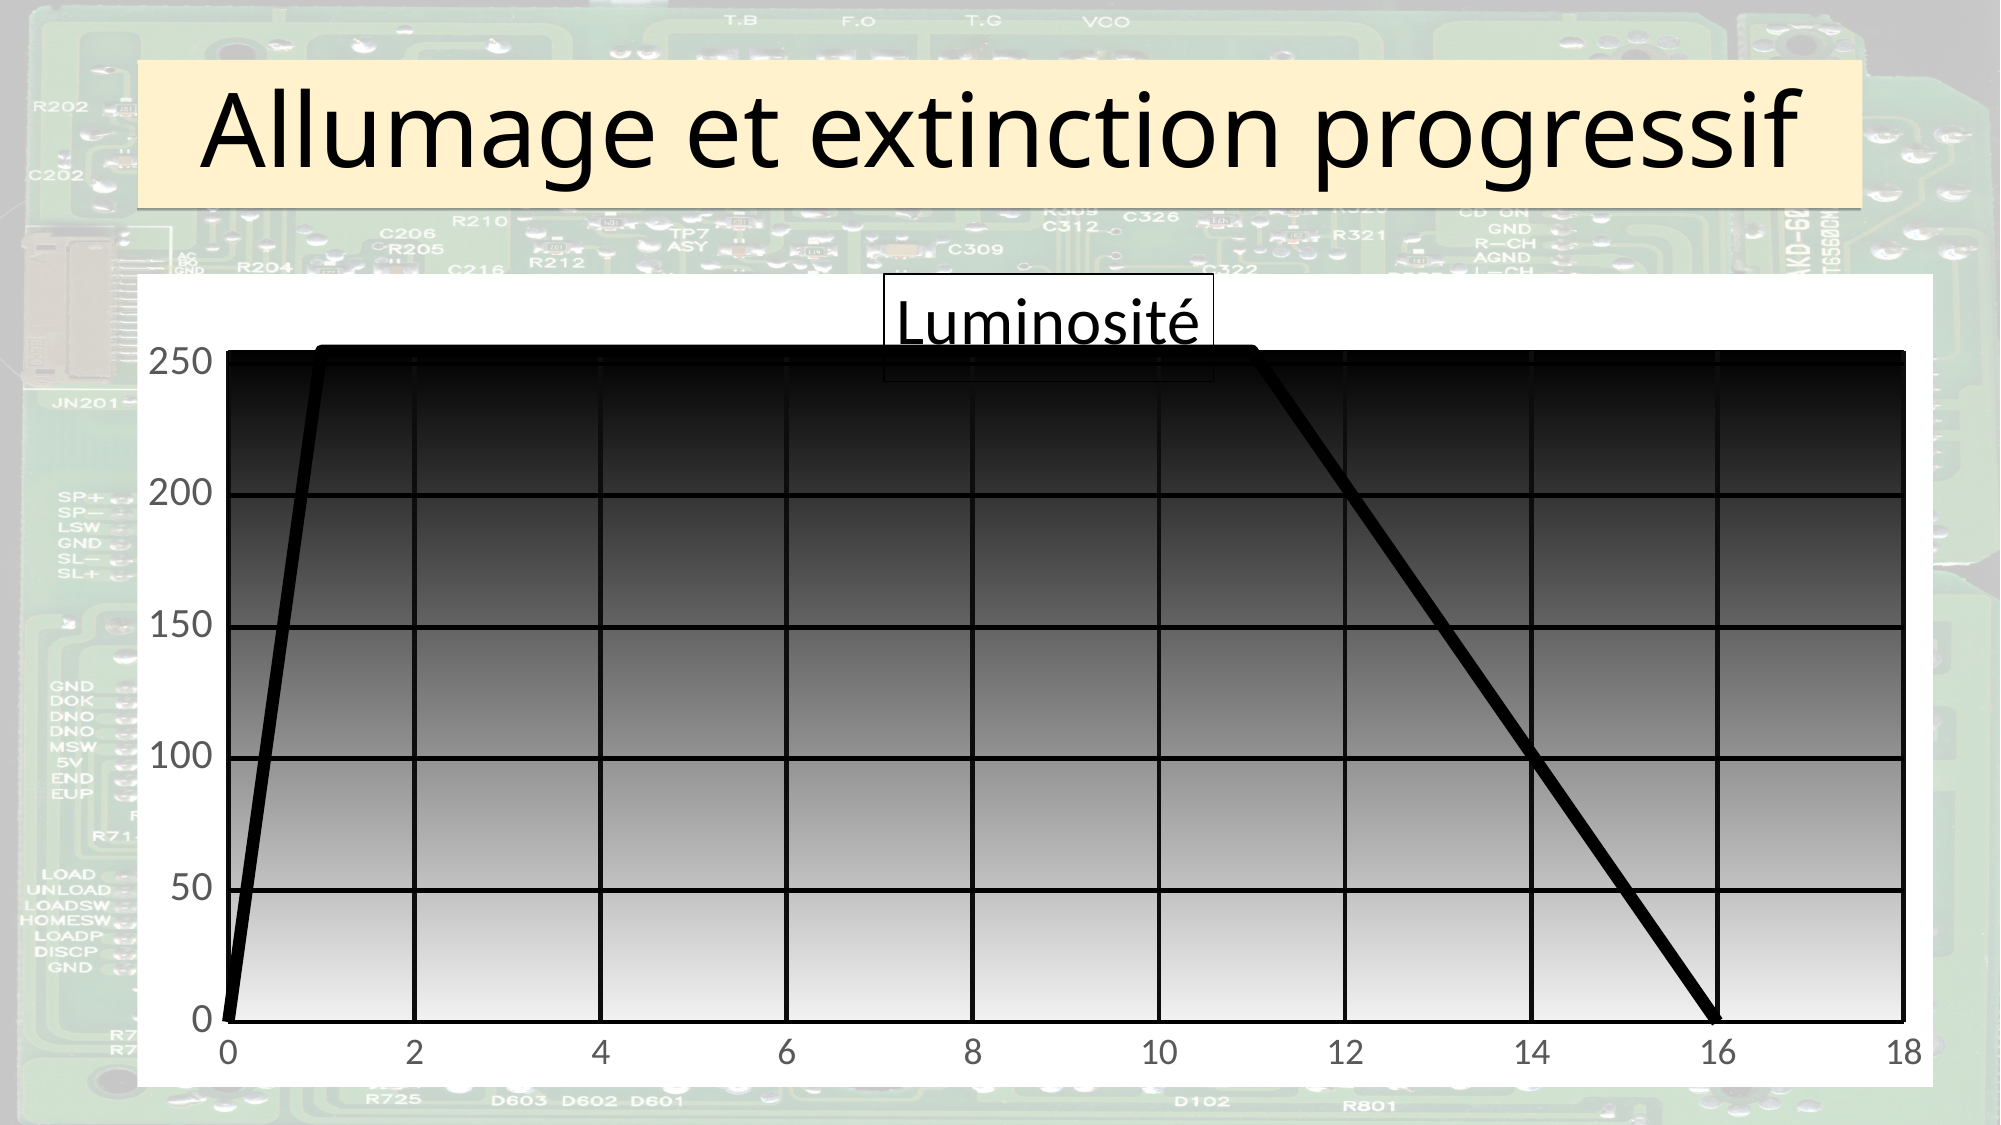

Allumage et extinction progressif
### Chart: Luminosité
| Category | Luminosité |
|---|---|